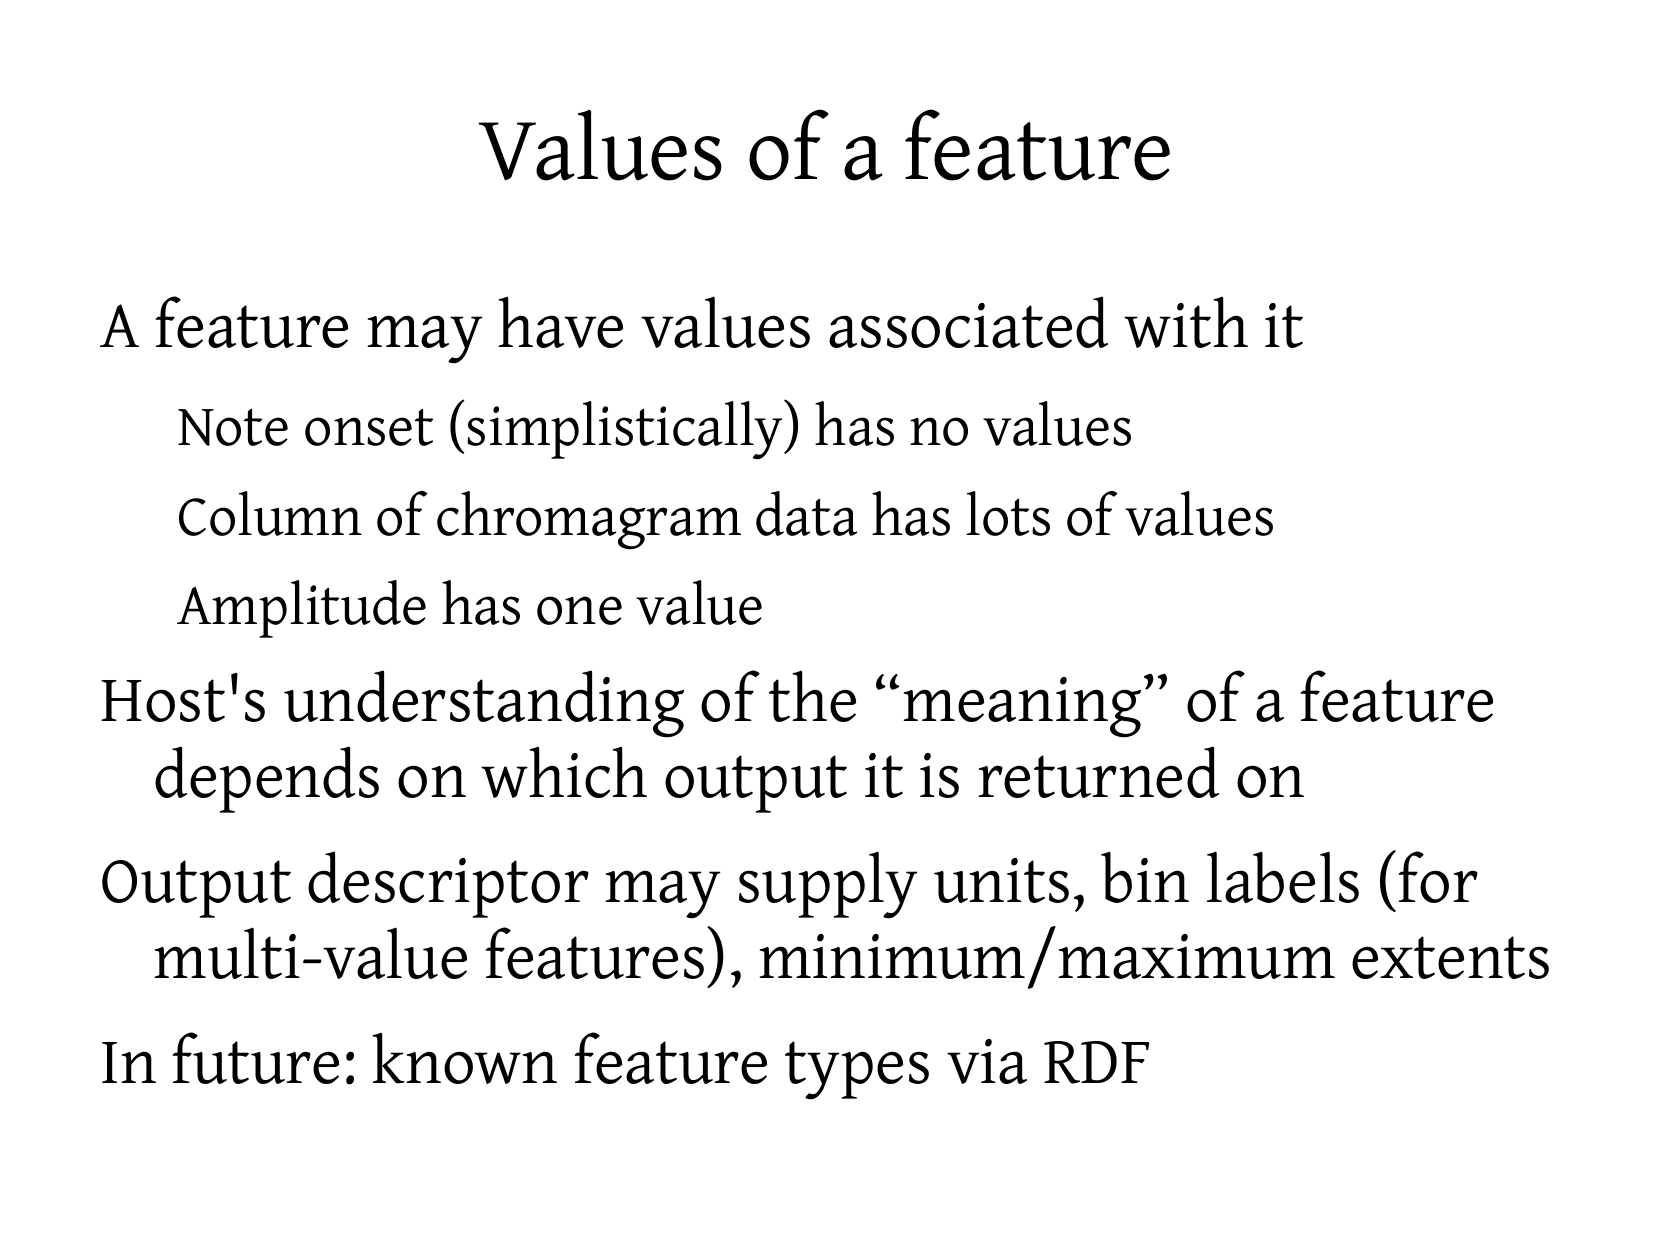

# Values of a feature
A feature may have values associated with it
Note onset (simplistically) has no values
Column of chromagram data has lots of values
Amplitude has one value
Host's understanding of the “meaning” of a feature depends on which output it is returned on
Output descriptor may supply units, bin labels (for multi-value features), minimum/maximum extents
In future: known feature types via RDF